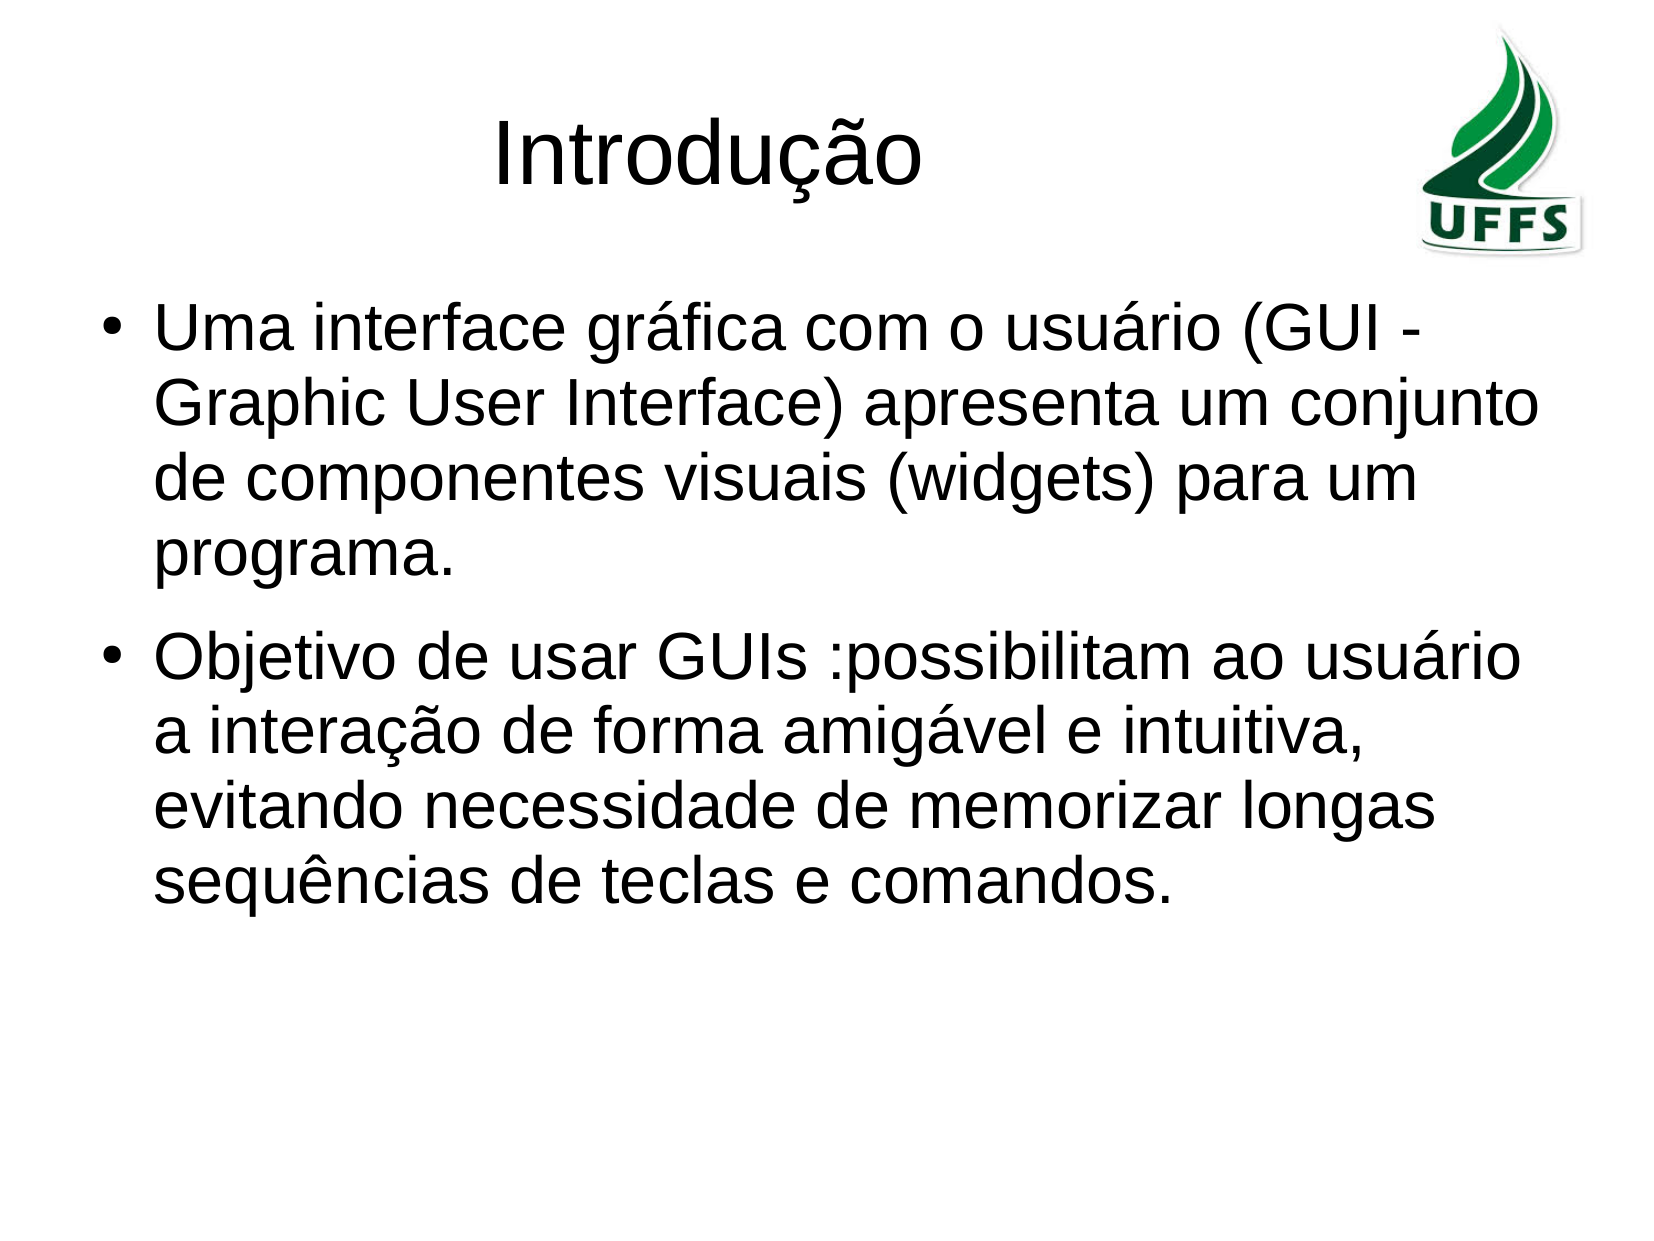

# Introdução
Uma interface gráfica com o usuário (GUI - Graphic User Interface) apresenta um conjunto de componentes visuais (widgets) para um programa.
Objetivo de usar GUIs :possibilitam ao usuário a interação de forma amigável e intuitiva, evitando necessidade de memorizar longas sequências de teclas e comandos.